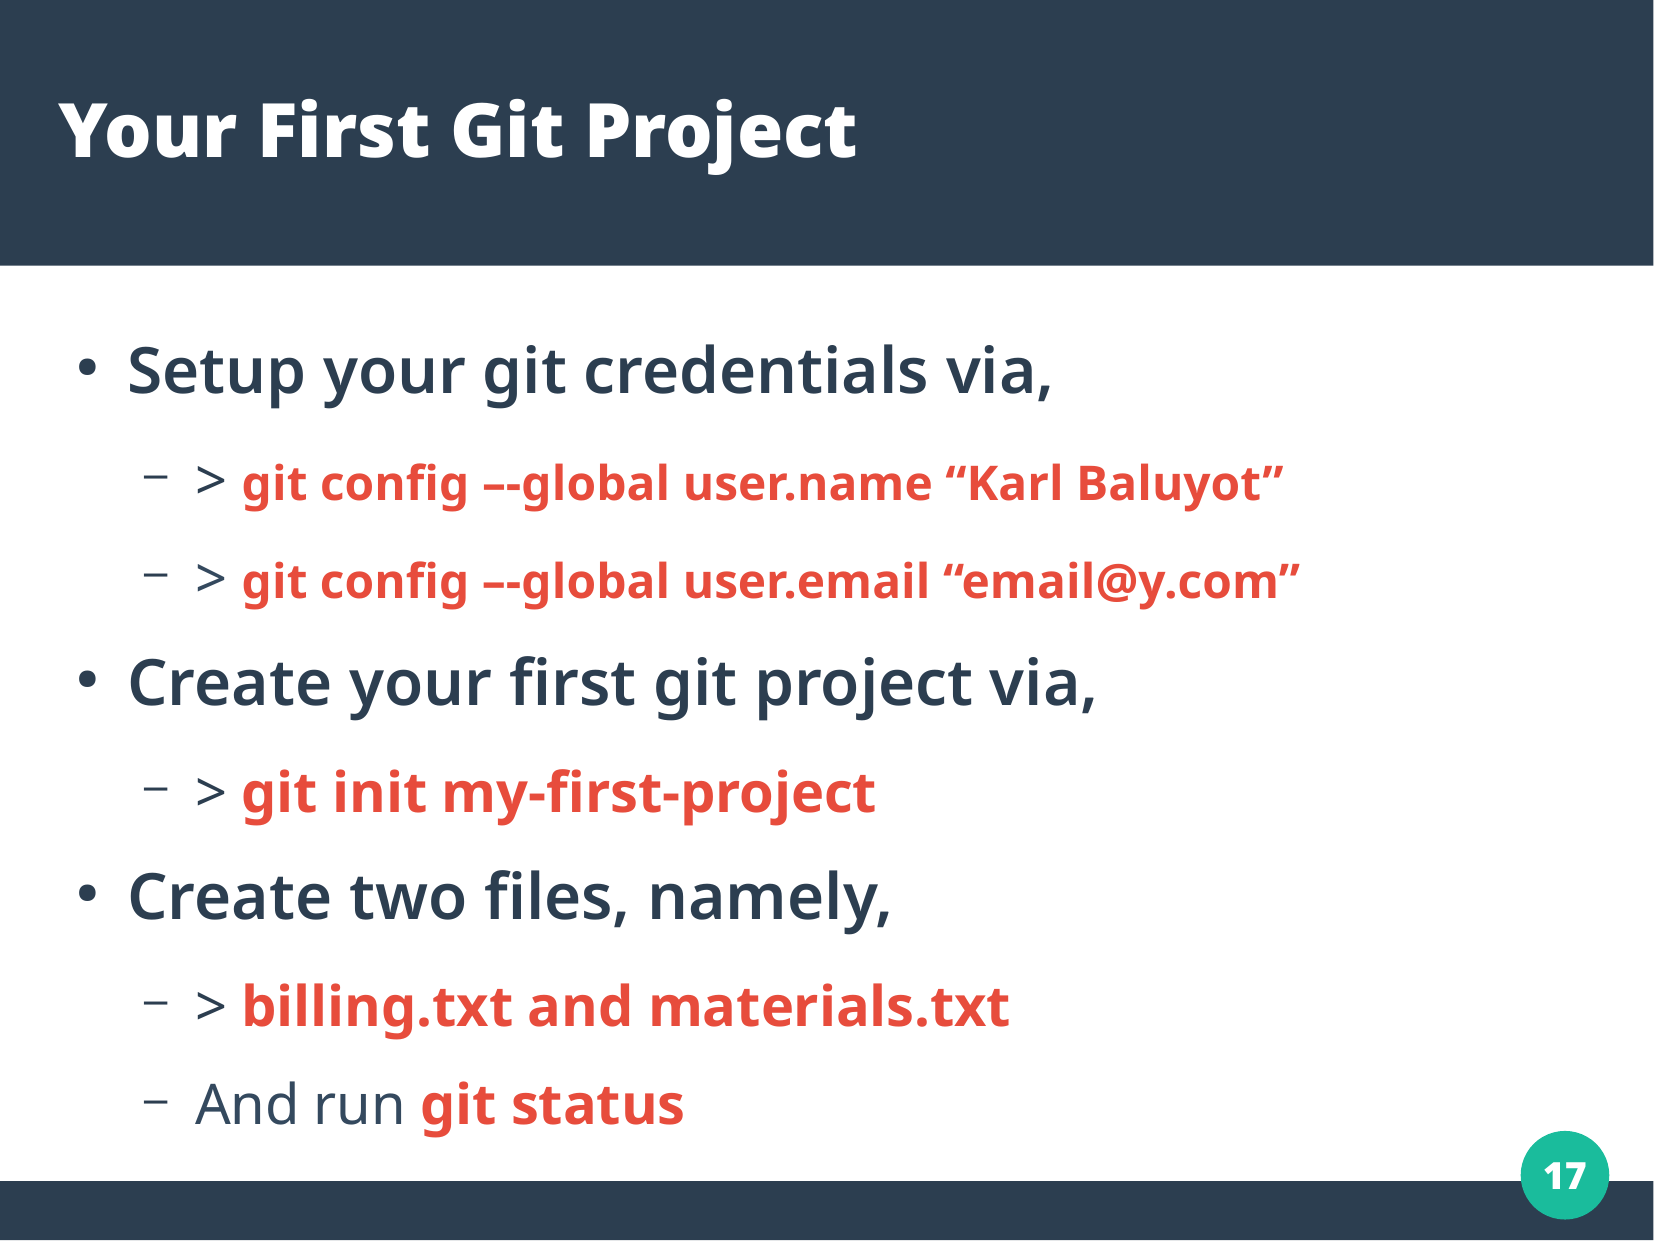

# Your First Git Project
Setup your git credentials via,
> git config –-global user.name “Karl Baluyot”
> git config –-global user.email “email@y.com”
Create your first git project via,
> git init my-first-project
Create two files, namely,
> billing.txt and materials.txt
And run git status
17